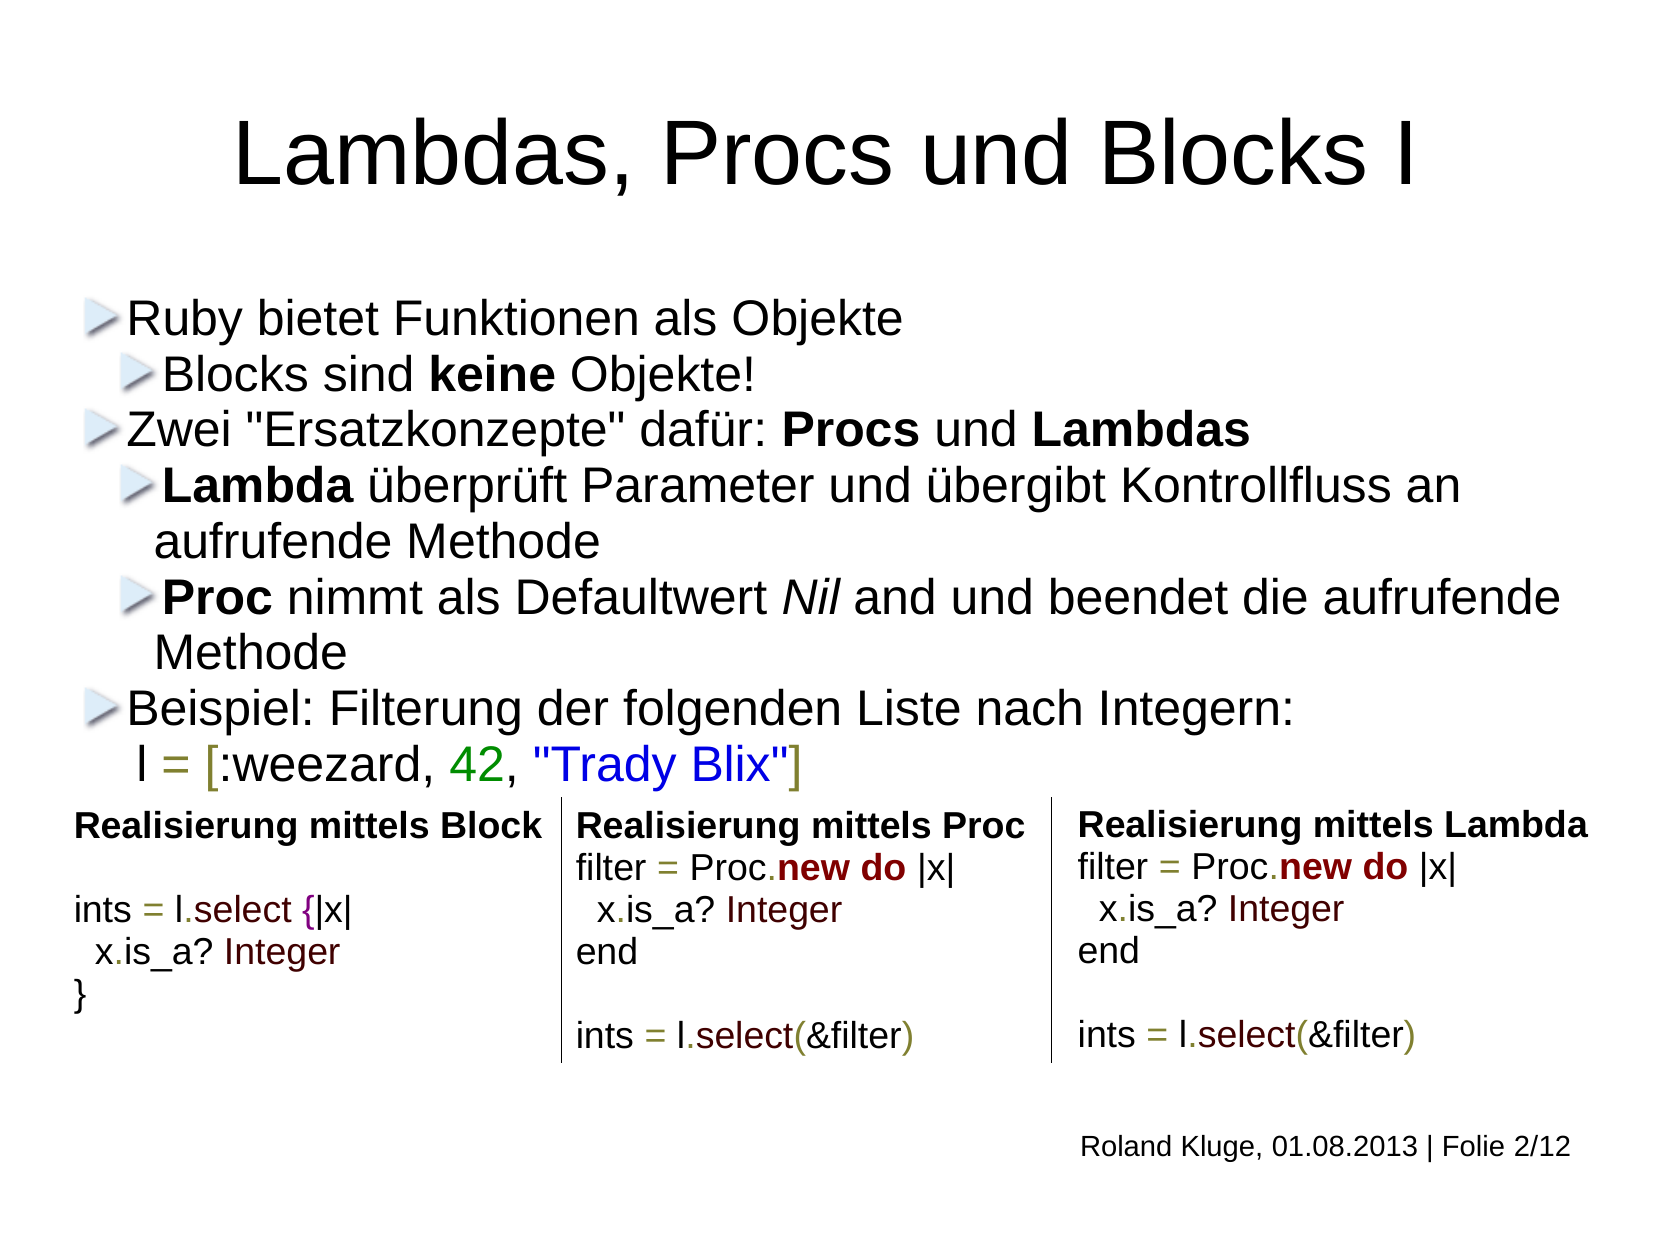

# Lambdas, Procs und Blocks I
Ruby bietet Funktionen als Objekte
Blocks sind keine Objekte!
Zwei "Ersatzkonzepte" dafür: Procs und Lambdas
Lambda überprüft Parameter und übergibt Kontrollfluss an aufrufende Methode
Proc nimmt als Defaultwert Nil and und beendet die aufrufende Methode
Beispiel: Filterung der folgenden Liste nach Integern:
 l = [:weezard, 42, "Trady Blix"]
Realisierung mittels Lambda
filter = Proc.new do |x|
 x.is_a? Integer
end
ints = l.select(&filter)
Realisierung mittels Block
ints = l.select {|x|
 x.is_a? Integer
}
Realisierung mittels Proc
filter = Proc.new do |x|
 x.is_a? Integer
end
ints = l.select(&filter)